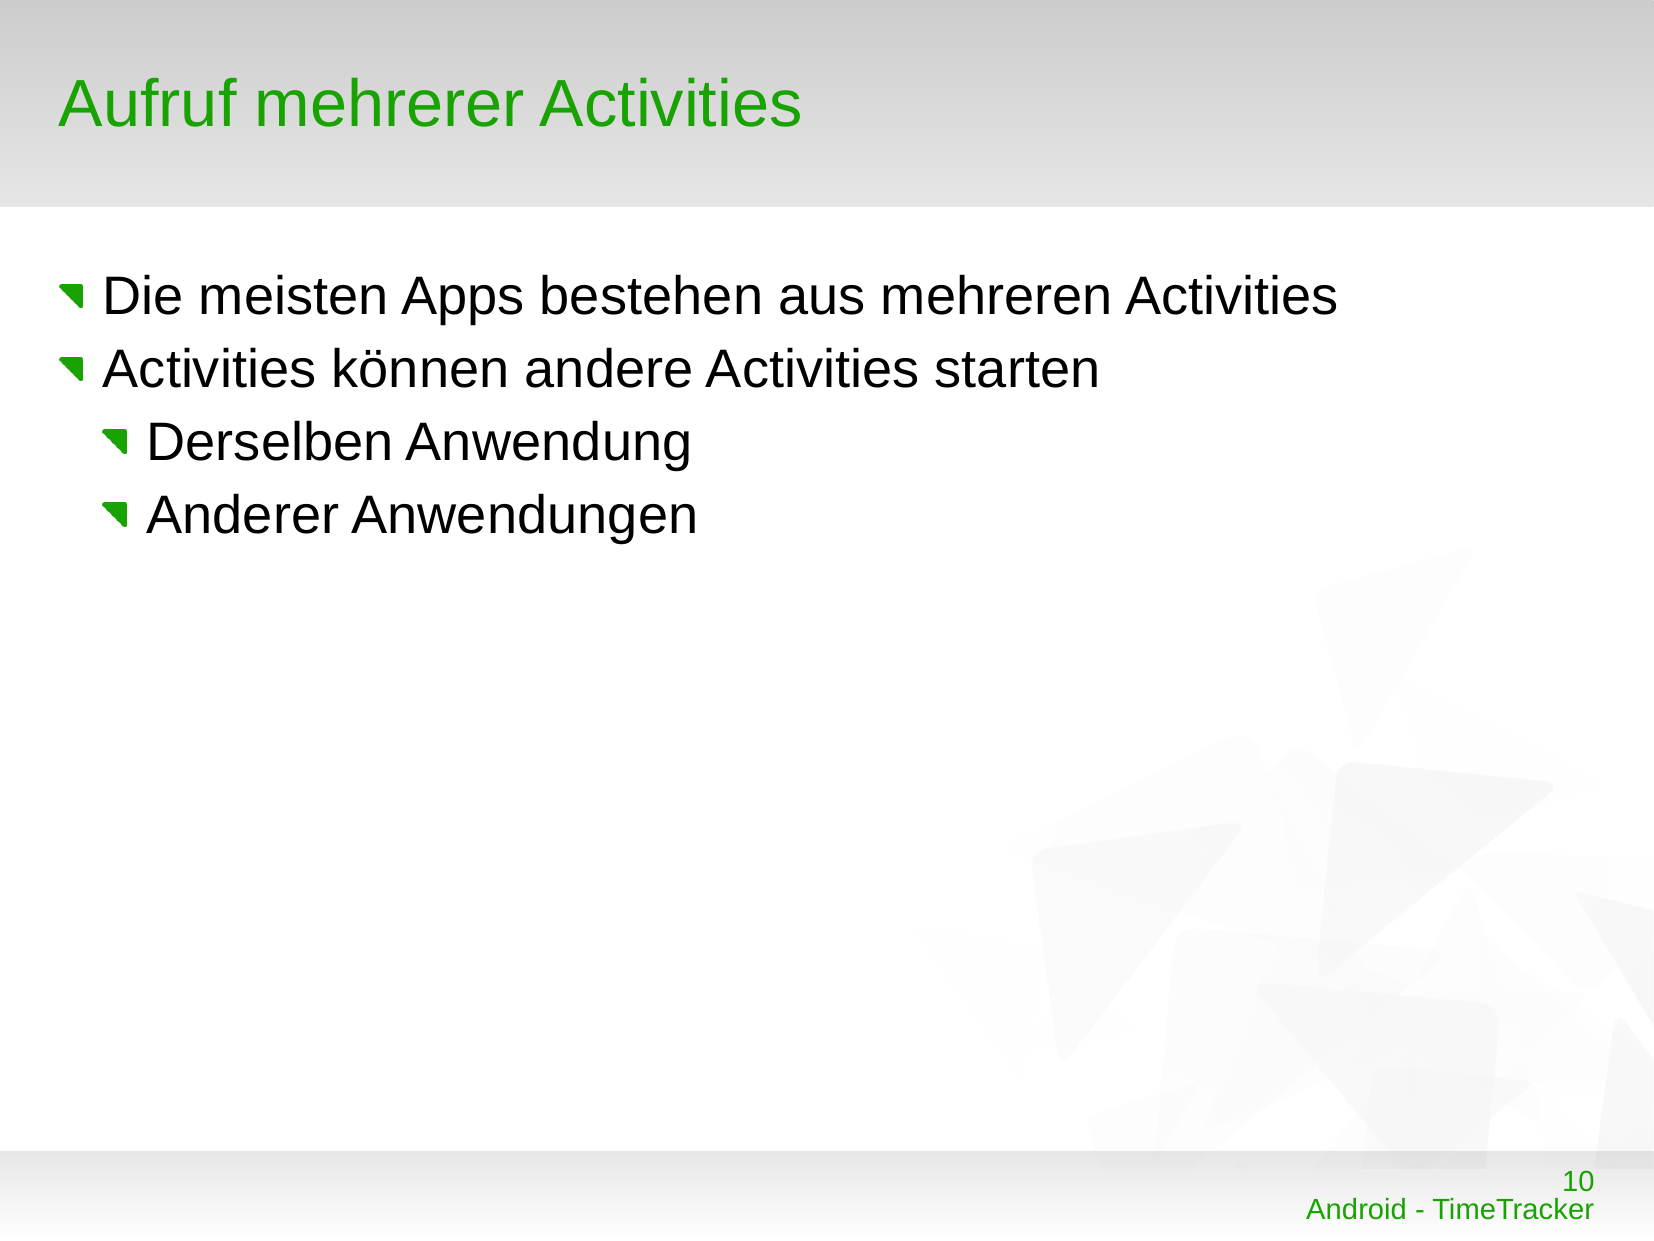

# Aufruf mehrerer Activities
Die meisten Apps bestehen aus mehreren Activities
Activities können andere Activities starten
Derselben Anwendung
Anderer Anwendungen
10
Android - TimeTracker